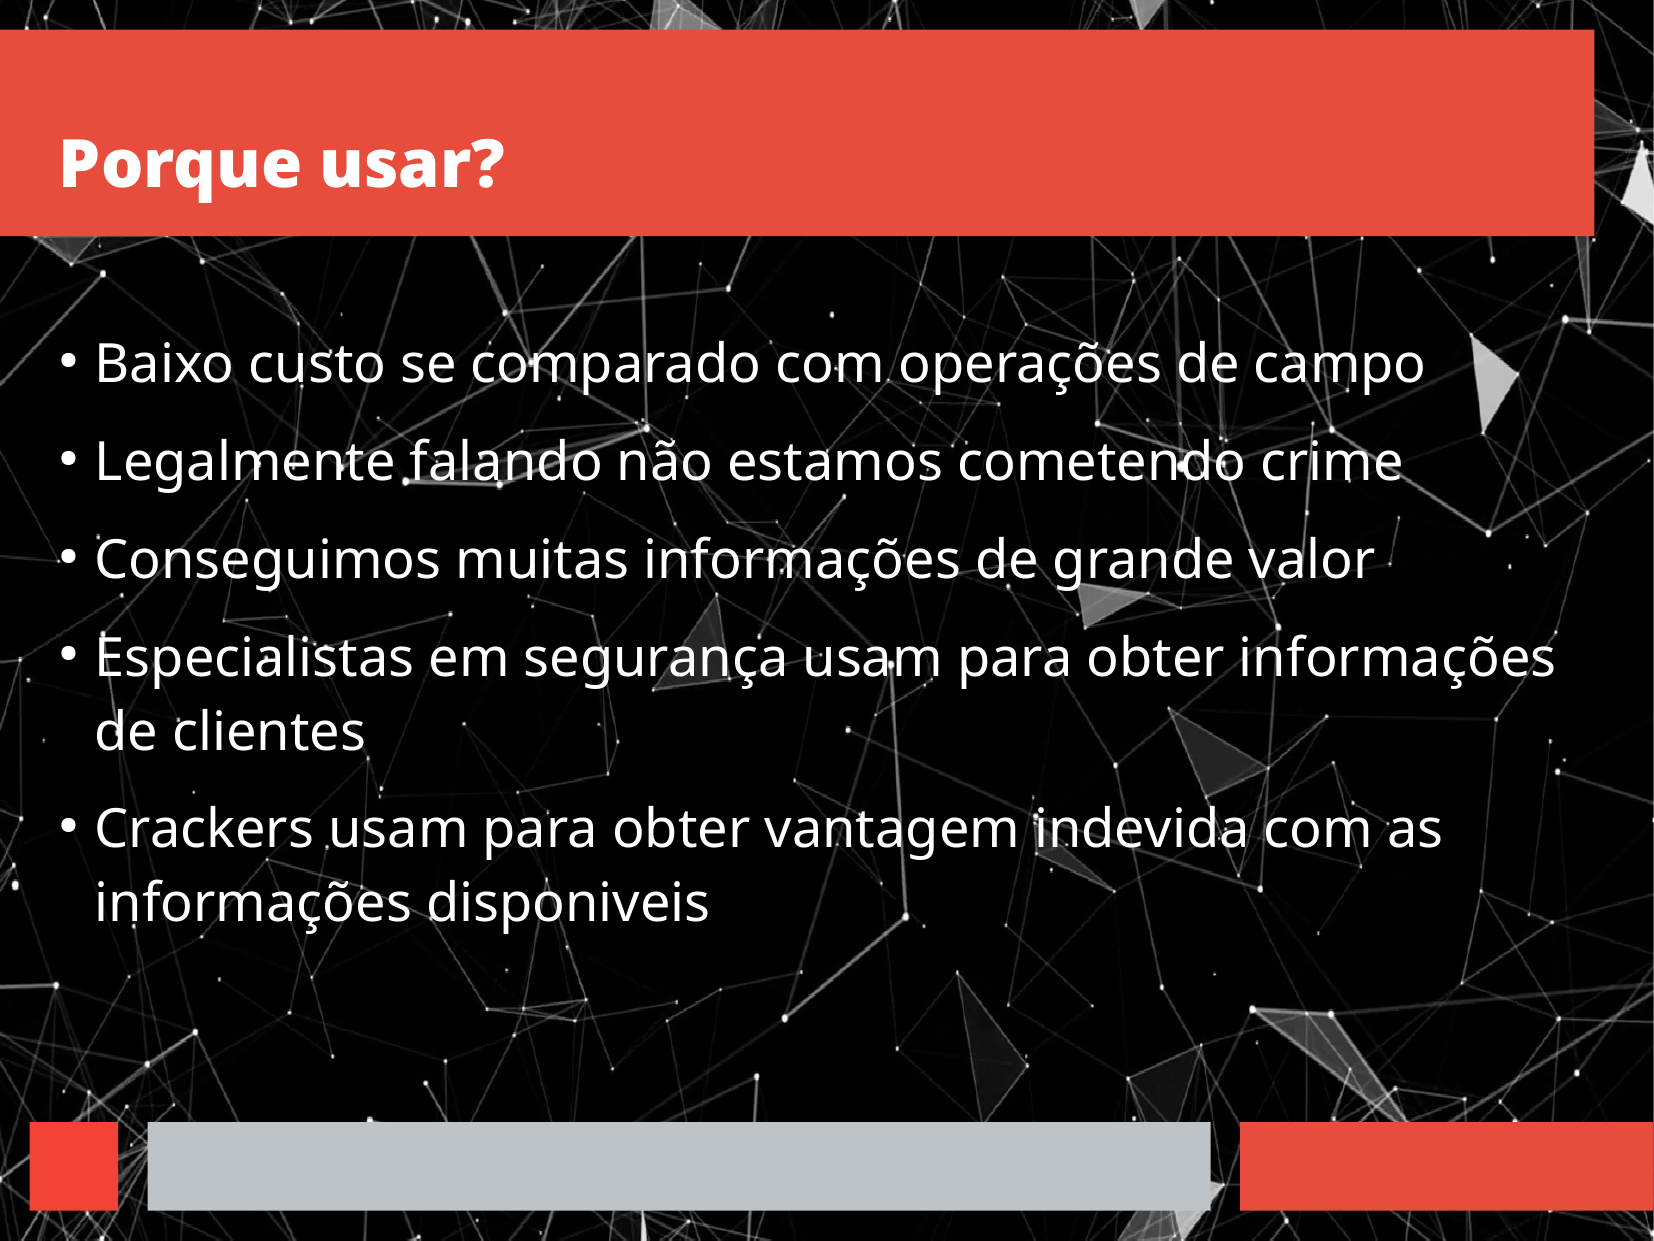

# Porque usar?
Baixo custo se comparado com operações de campo
Legalmente falando não estamos cometendo crime
Conseguimos muitas informações de grande valor
Especialistas em segurança usam para obter informações de clientes
Crackers usam para obter vantagem indevida com as informações disponiveis